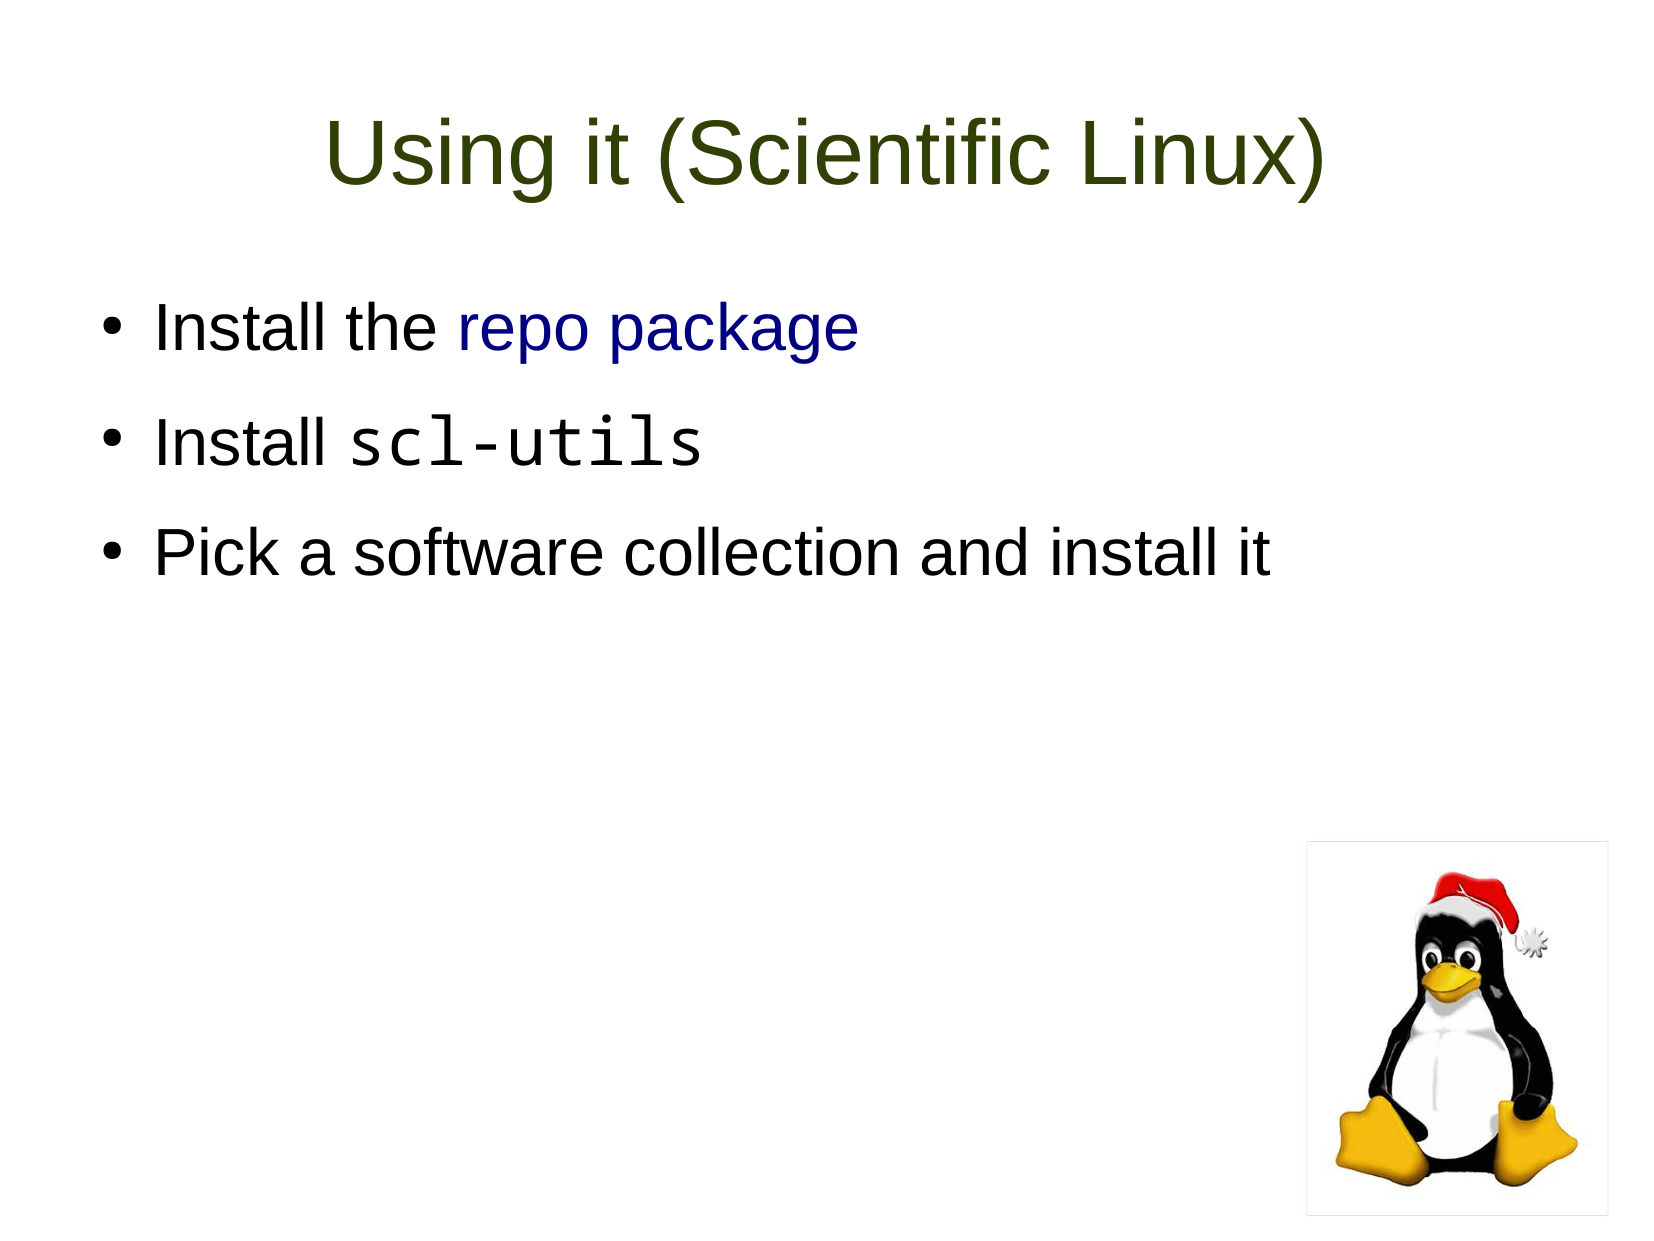

# Using it (Scientific Linux)
Install the repo package
Install scl-utils
Pick a software collection and install it